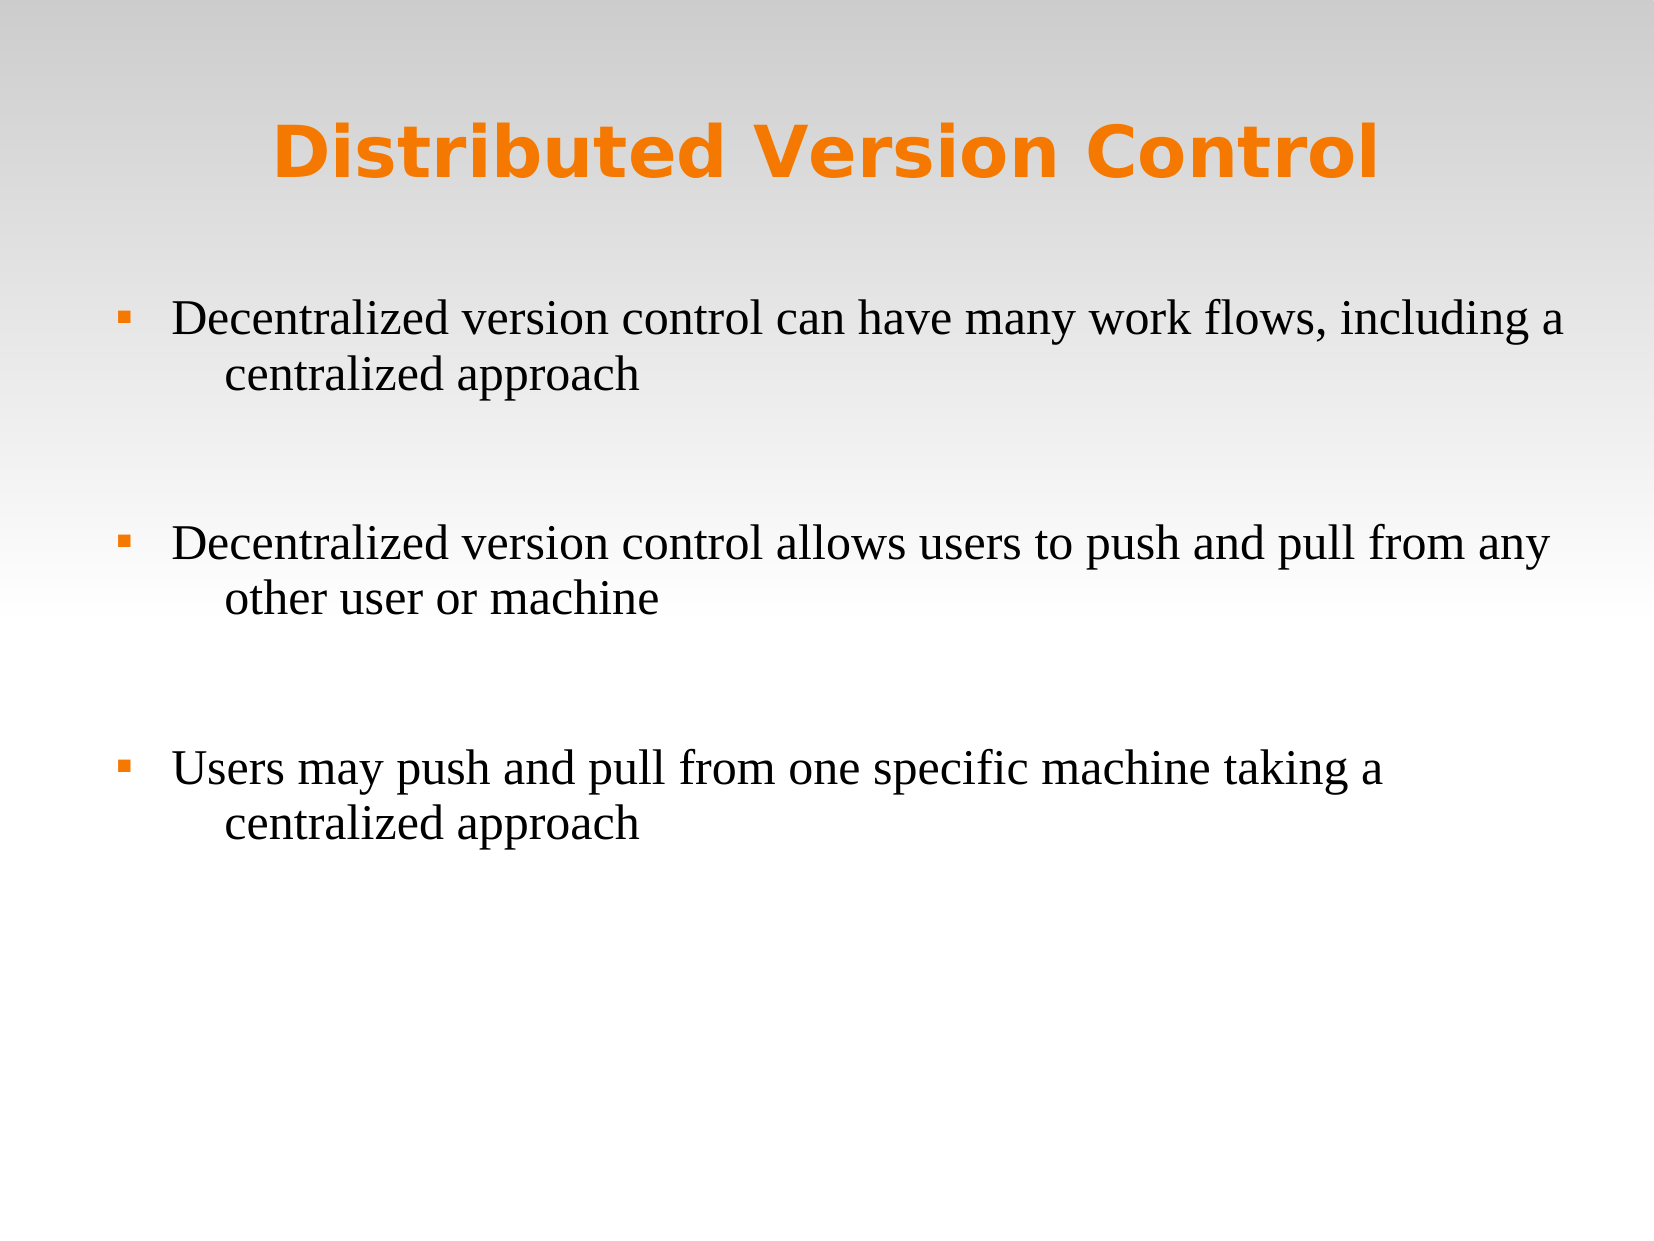

# Distributed Version Control
Decentralized version control can have many work flows, including a centralized approach
Decentralized version control allows users to push and pull from any other user or machine
Users may push and pull from one specific machine taking a centralized approach